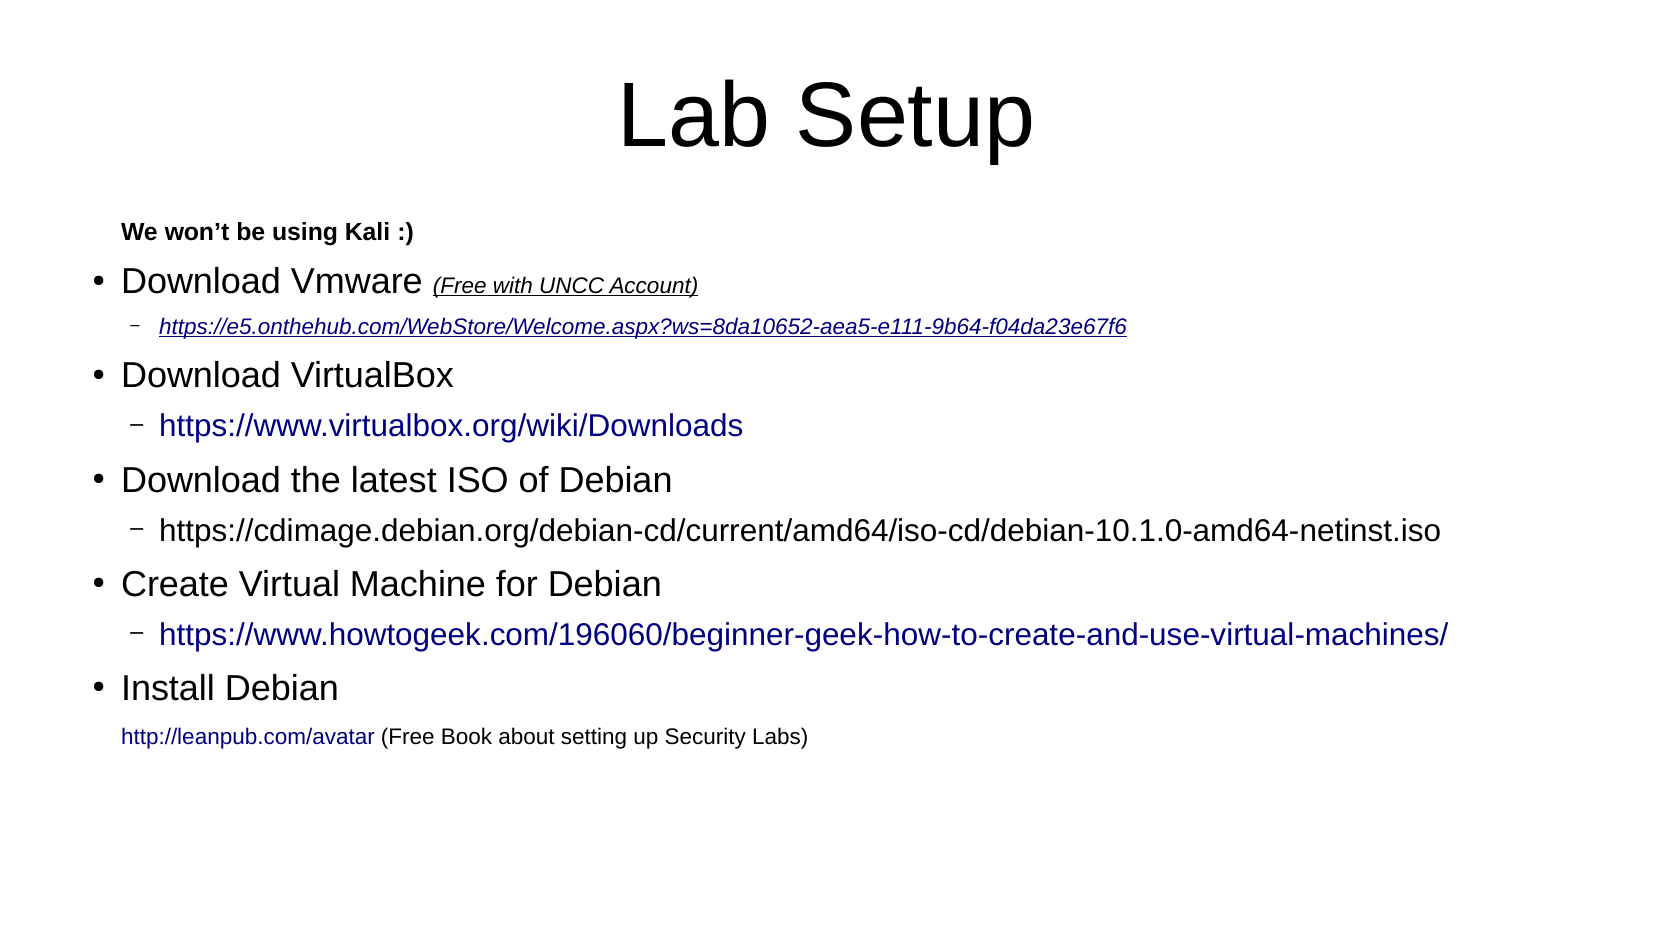

# Lab Setup
We won’t be using Kali :)
Download Vmware (Free with UNCC Account)
https://e5.onthehub.com/WebStore/Welcome.aspx?ws=8da10652-aea5-e111-9b64-f04da23e67f6
Download VirtualBox
https://www.virtualbox.org/wiki/Downloads
Download the latest ISO of Debian
https://cdimage.debian.org/debian-cd/current/amd64/iso-cd/debian-10.1.0-amd64-netinst.iso
Create Virtual Machine for Debian
https://www.howtogeek.com/196060/beginner-geek-how-to-create-and-use-virtual-machines/
Install Debian
http://leanpub.com/avatar (Free Book about setting up Security Labs)